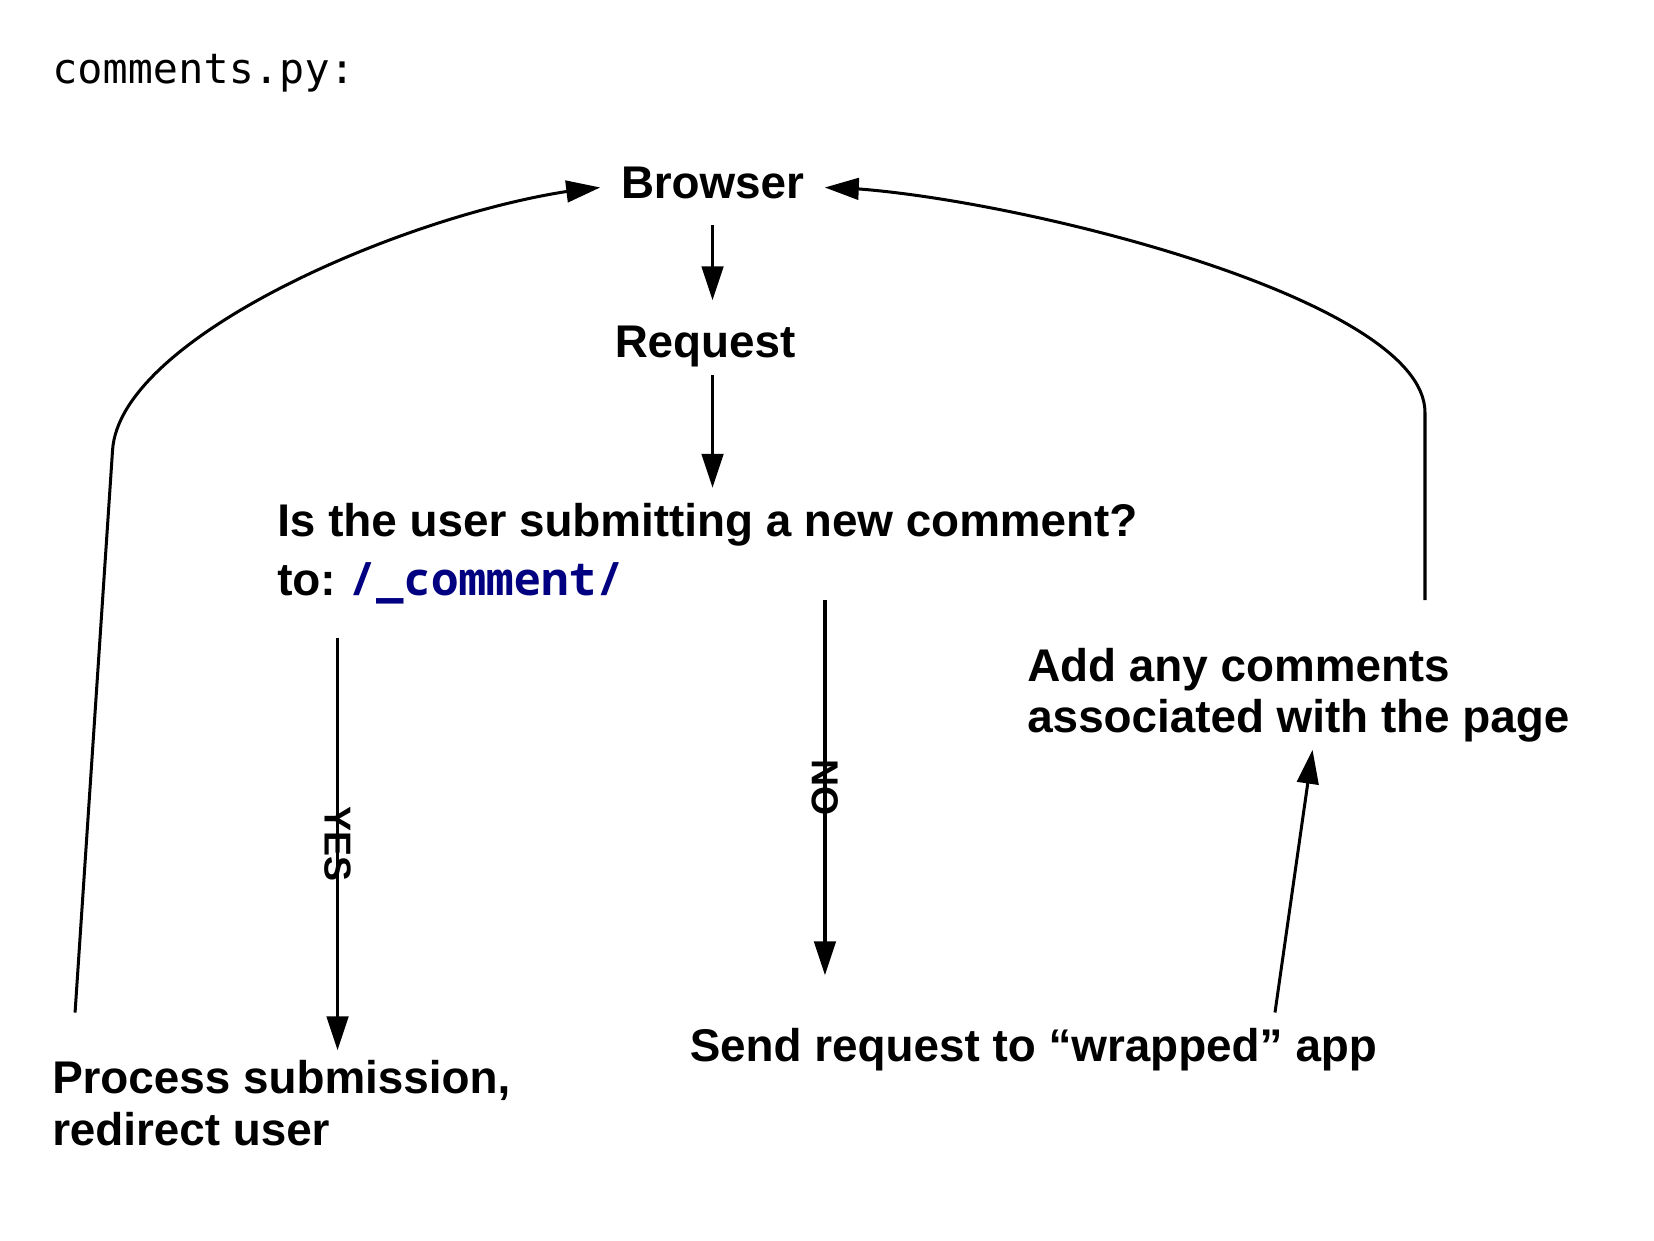

comments.py:
Browser
Request
Is the user submitting a new comment?
to: /_comment/
NO
Add any comments associated with the page
YES
Send request to “wrapped” app
Process submission, redirect user